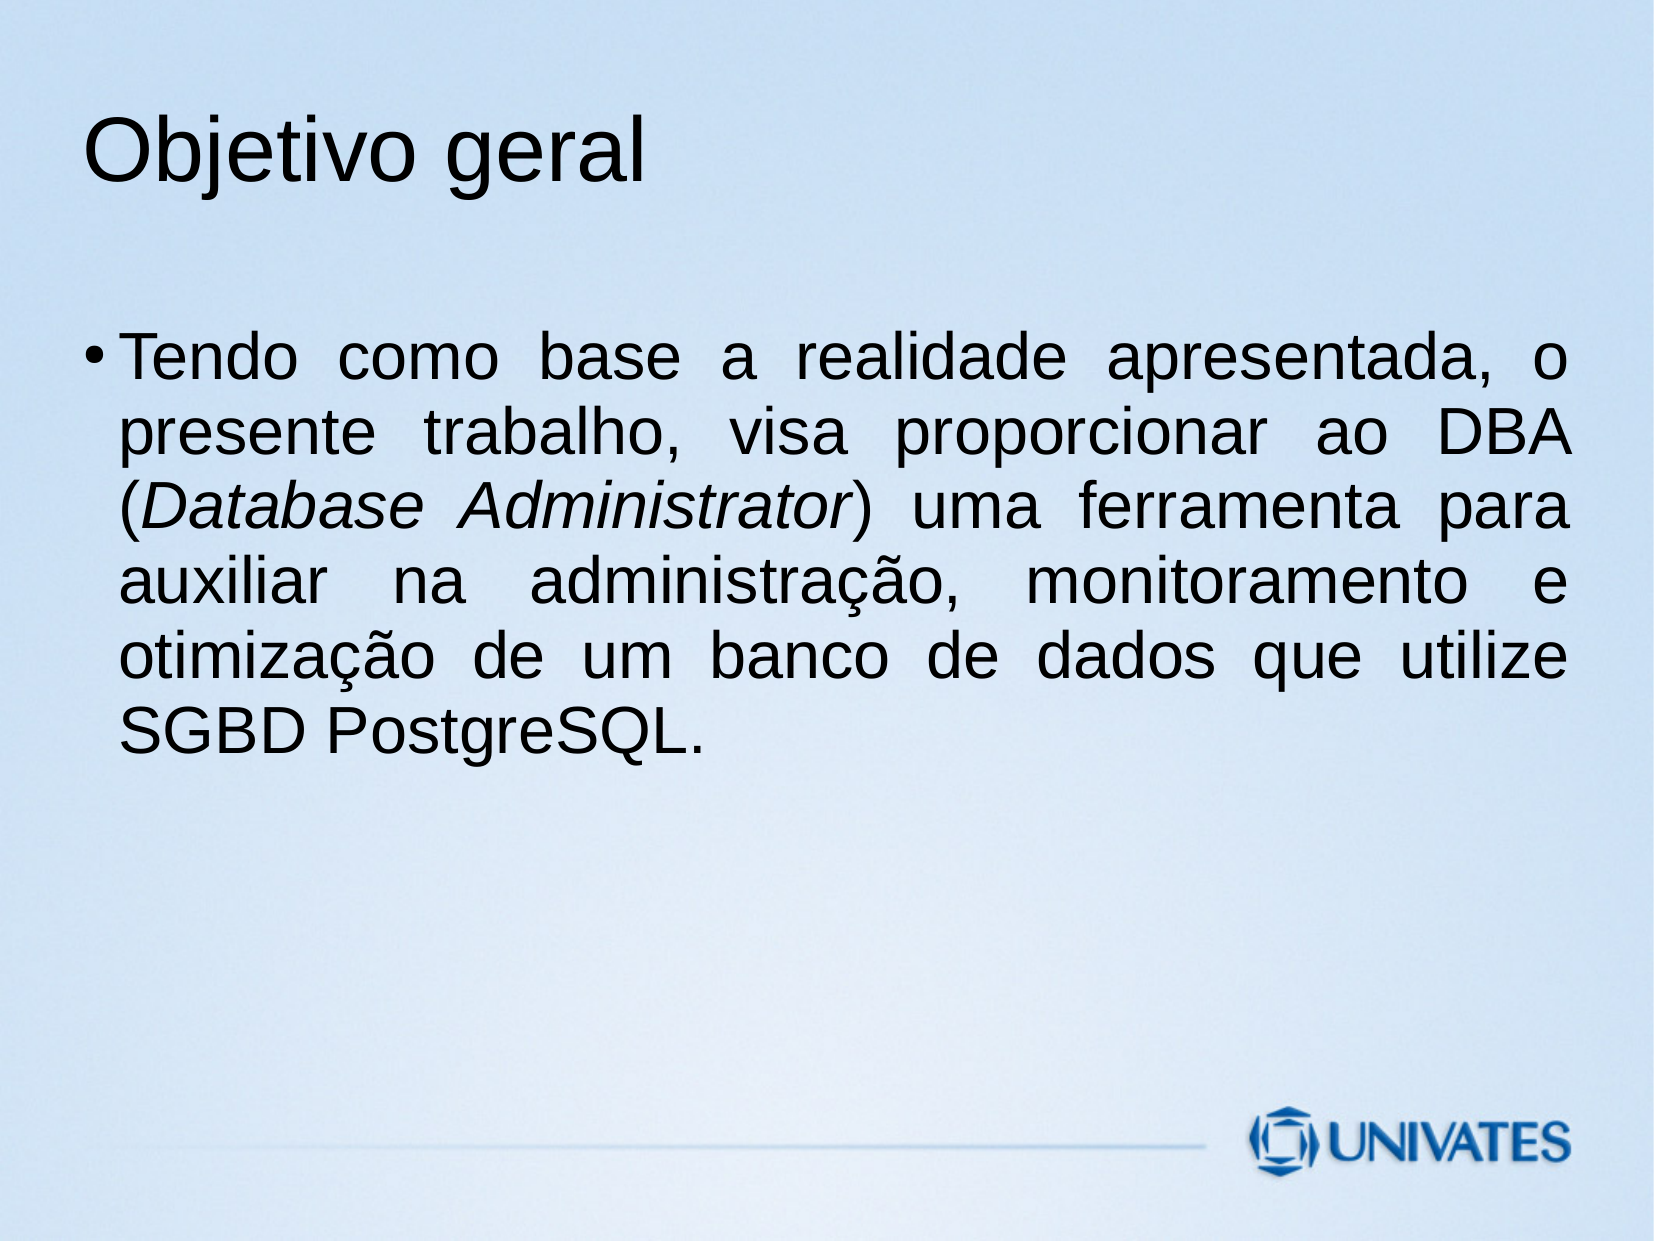

# Objetivo geral
Tendo como base a realidade apresentada, o presente trabalho, visa proporcionar ao DBA (Database Administrator) uma ferramenta para auxiliar na administração, monitoramento e otimização de um banco de dados que utilize SGBD PostgreSQL.